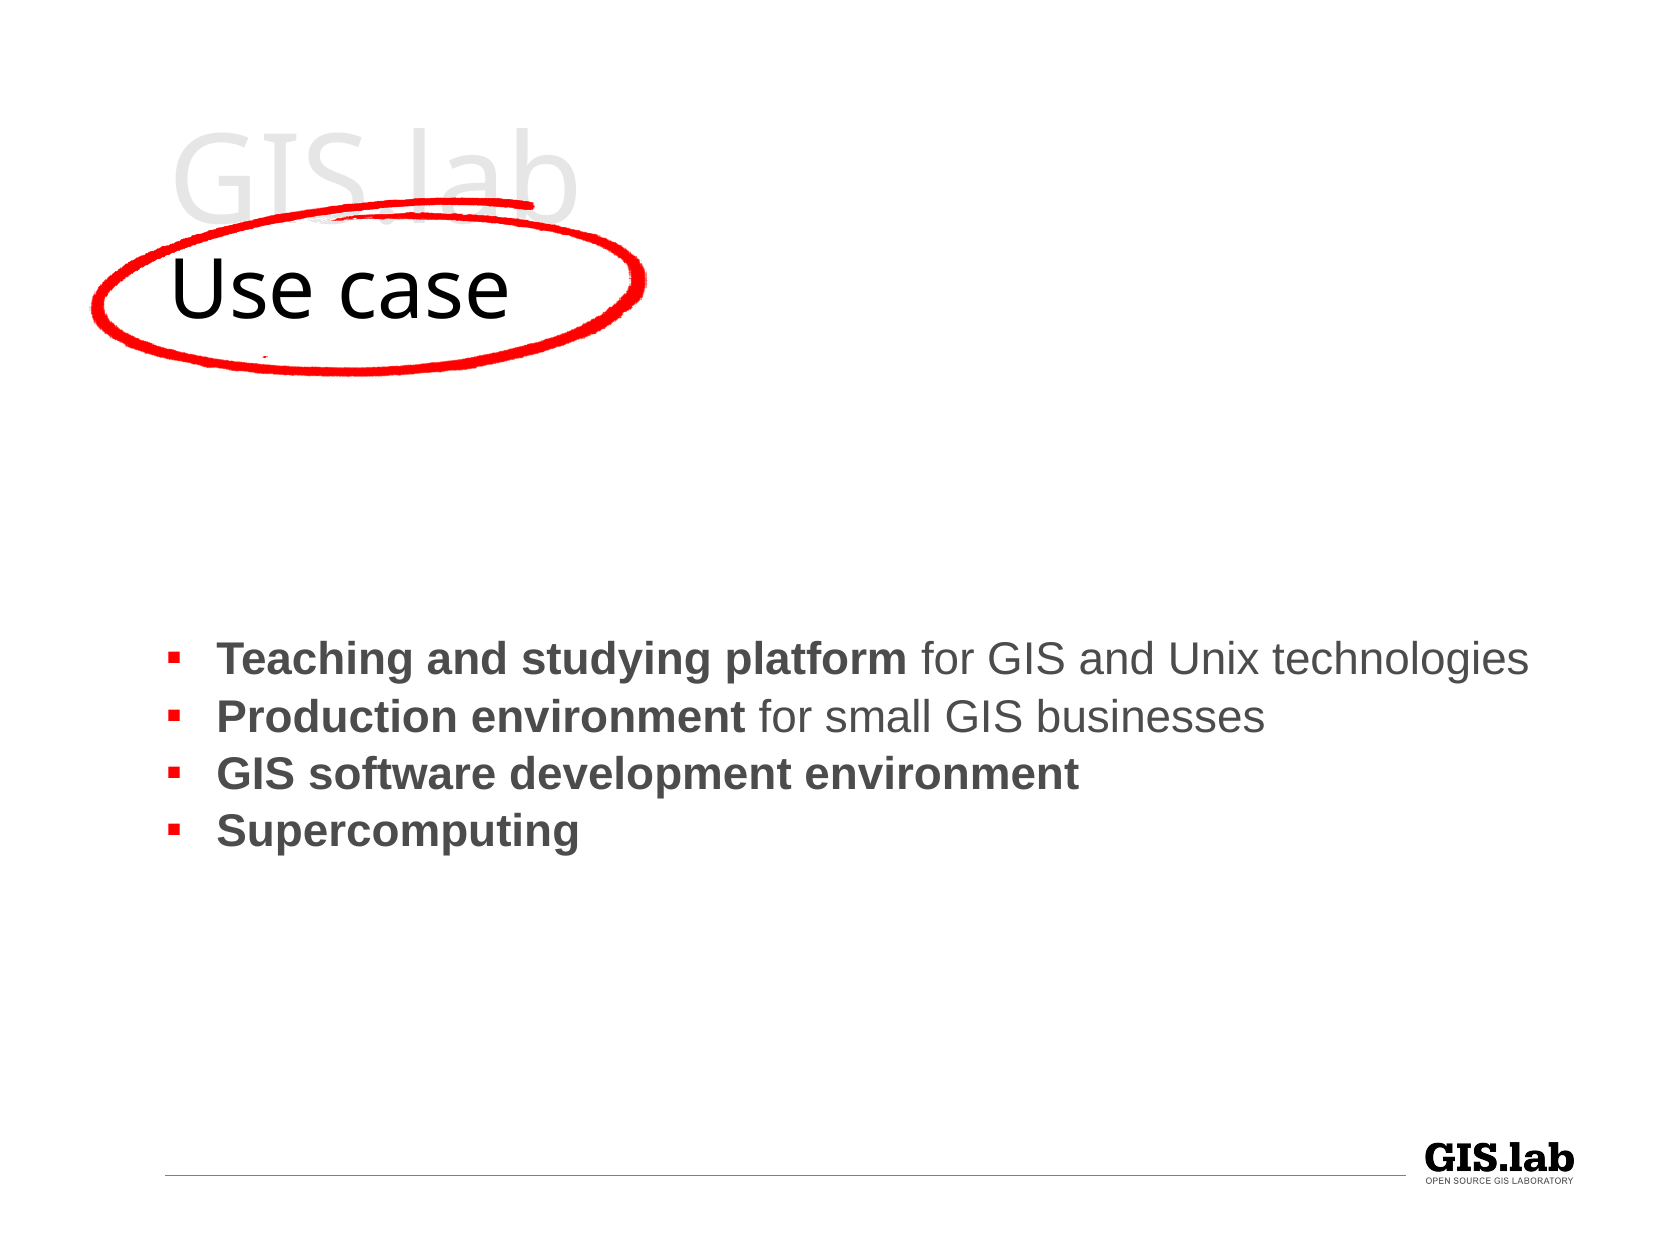

GIS.lab
Use case
 Teaching and studying platform for GIS and Unix technologies
 Production environment for small GIS businesses
 GIS software development environment
 Supercomputing